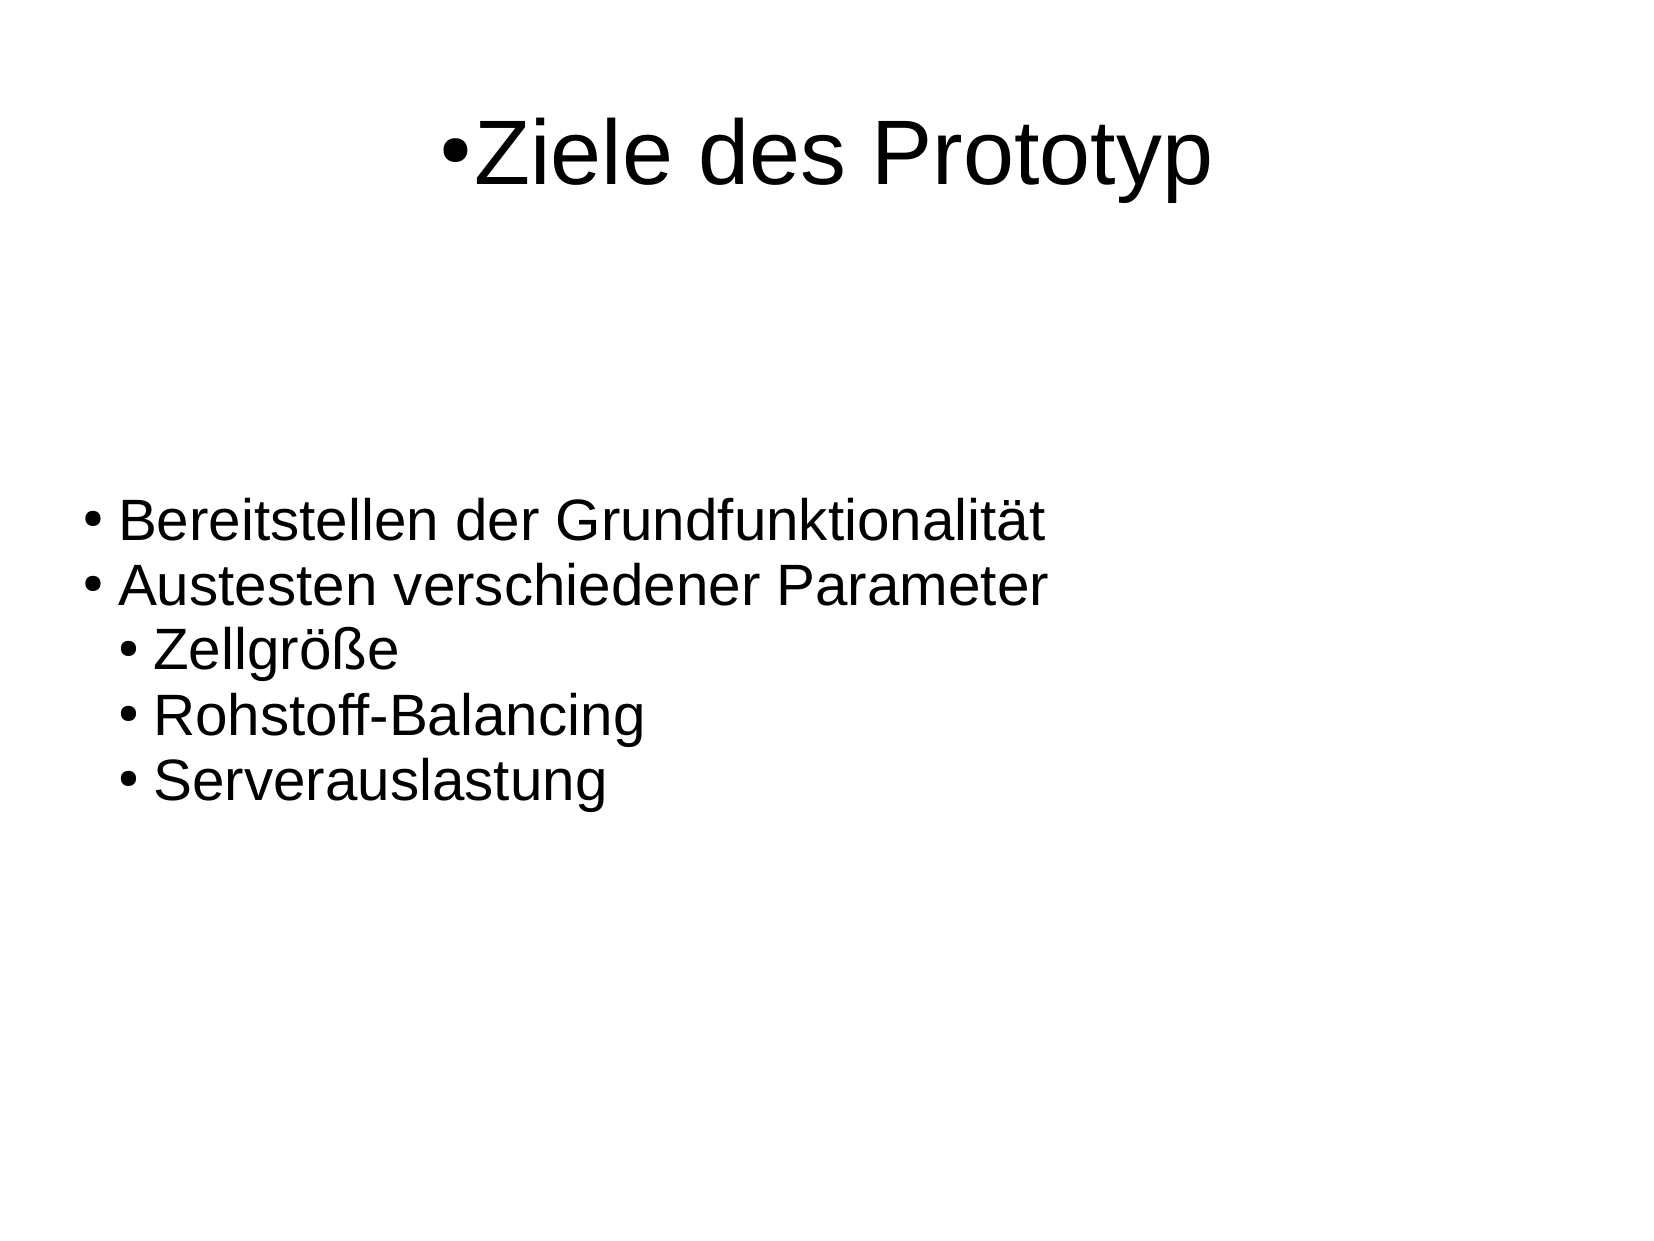

# Ziele des Prototyp
Bereitstellen der Grundfunktionalität
Austesten verschiedener Parameter
Zellgröße
Rohstoff-Balancing
Serverauslastung